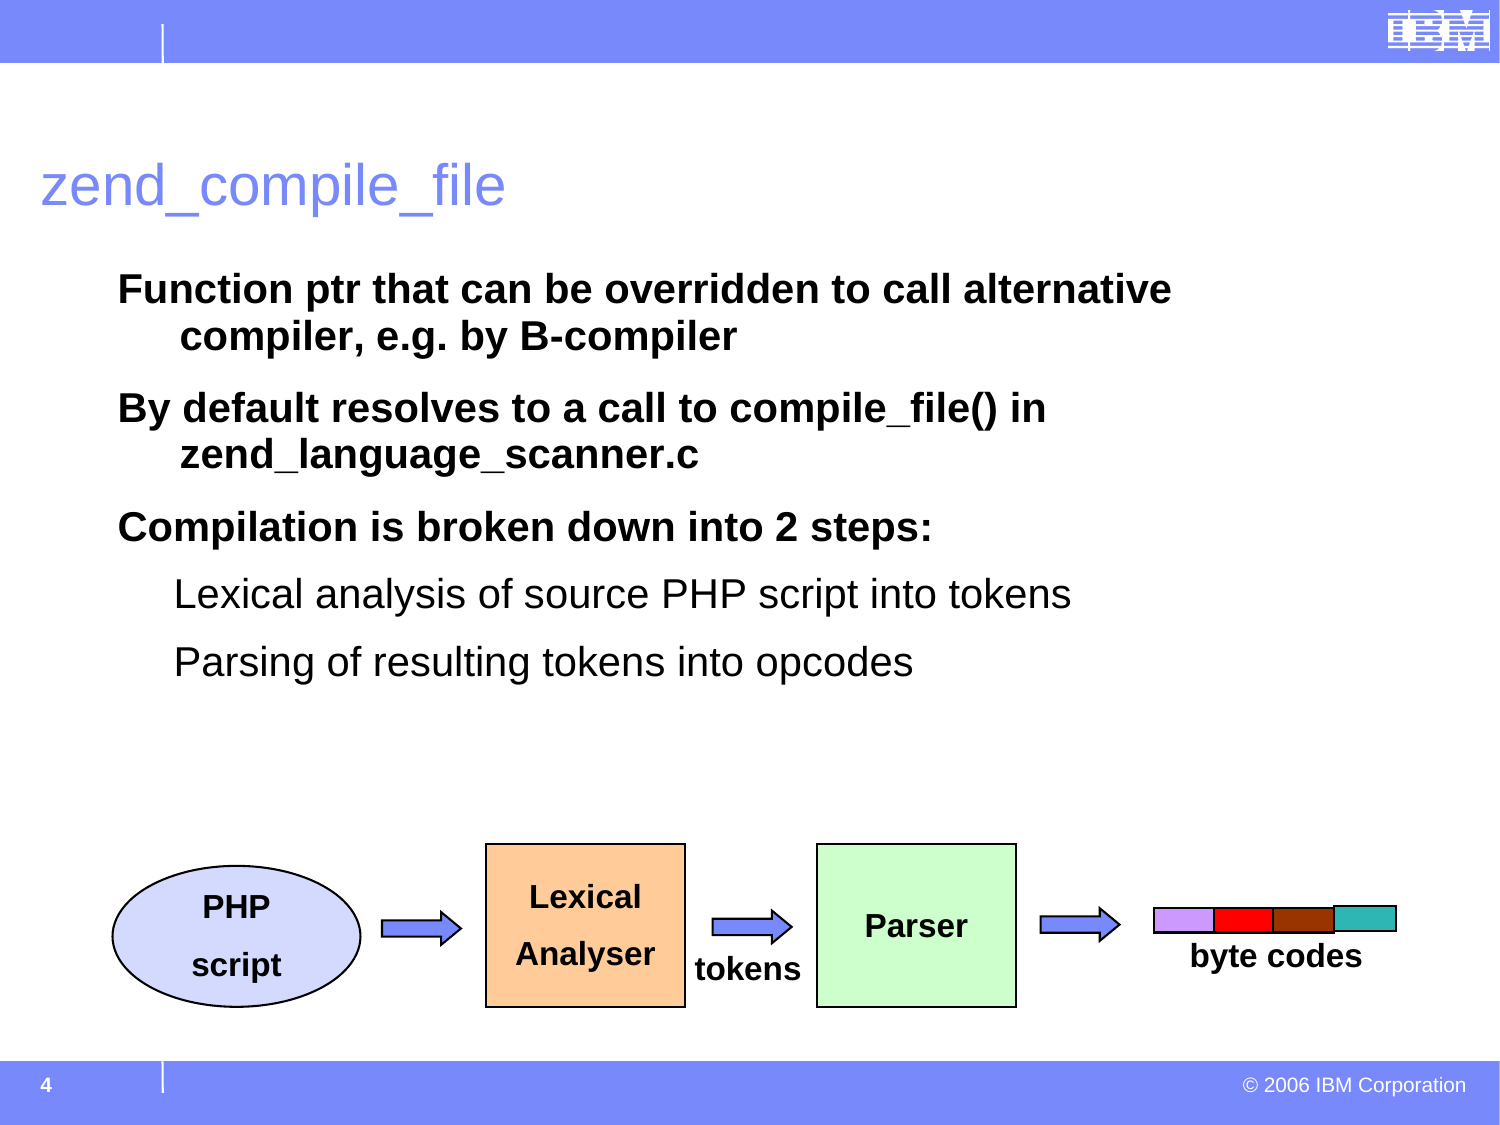

# zend_compile_file
Function ptr that can be overridden to call alternative compiler, e.g. by B-compiler
By default resolves to a call to compile_file() in zend_language_scanner.c
Compilation is broken down into 2 steps:
Lexical analysis of source PHP script into tokens
Parsing of resulting tokens into opcodes
Lexical
Analyser
Parser
PHP
script
byte codes
tokens
4